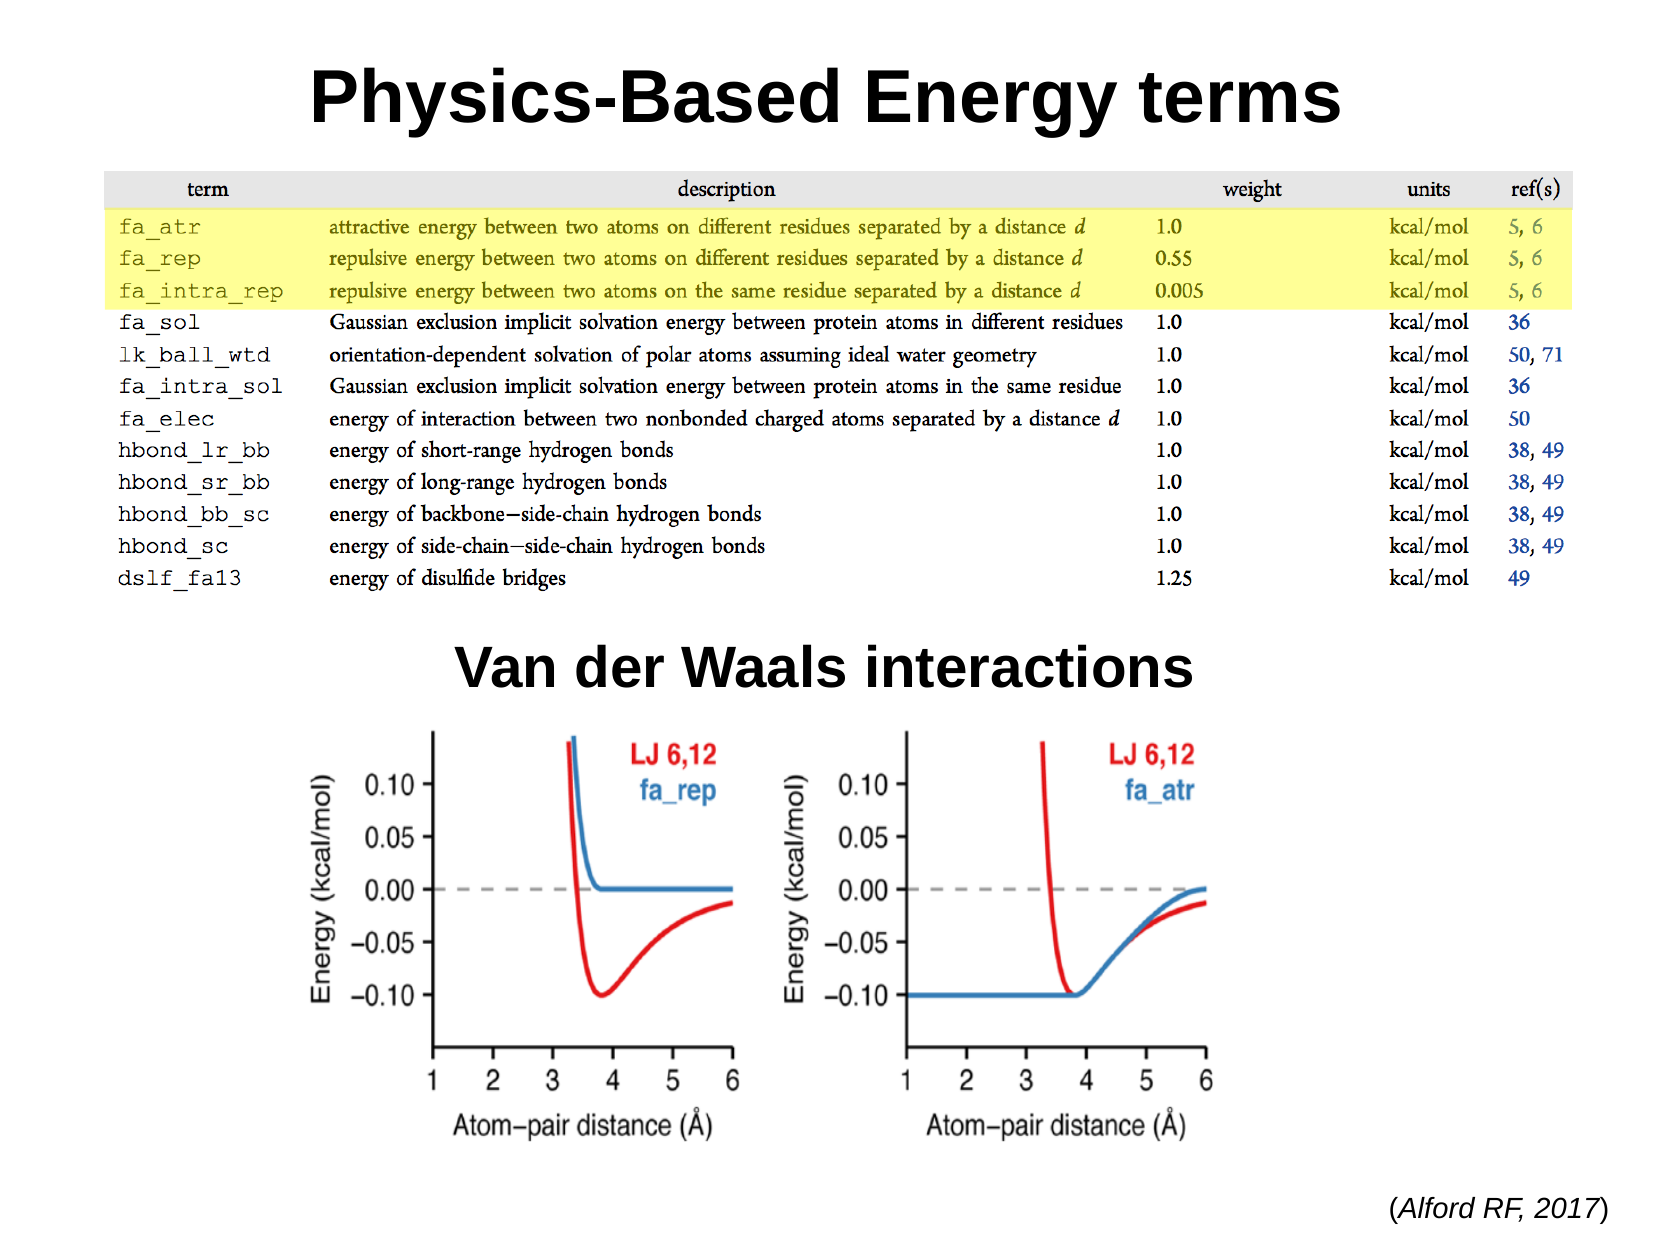

Physics-Based Energy terms
Van der Waals interactions
(Alford RF, 2017)